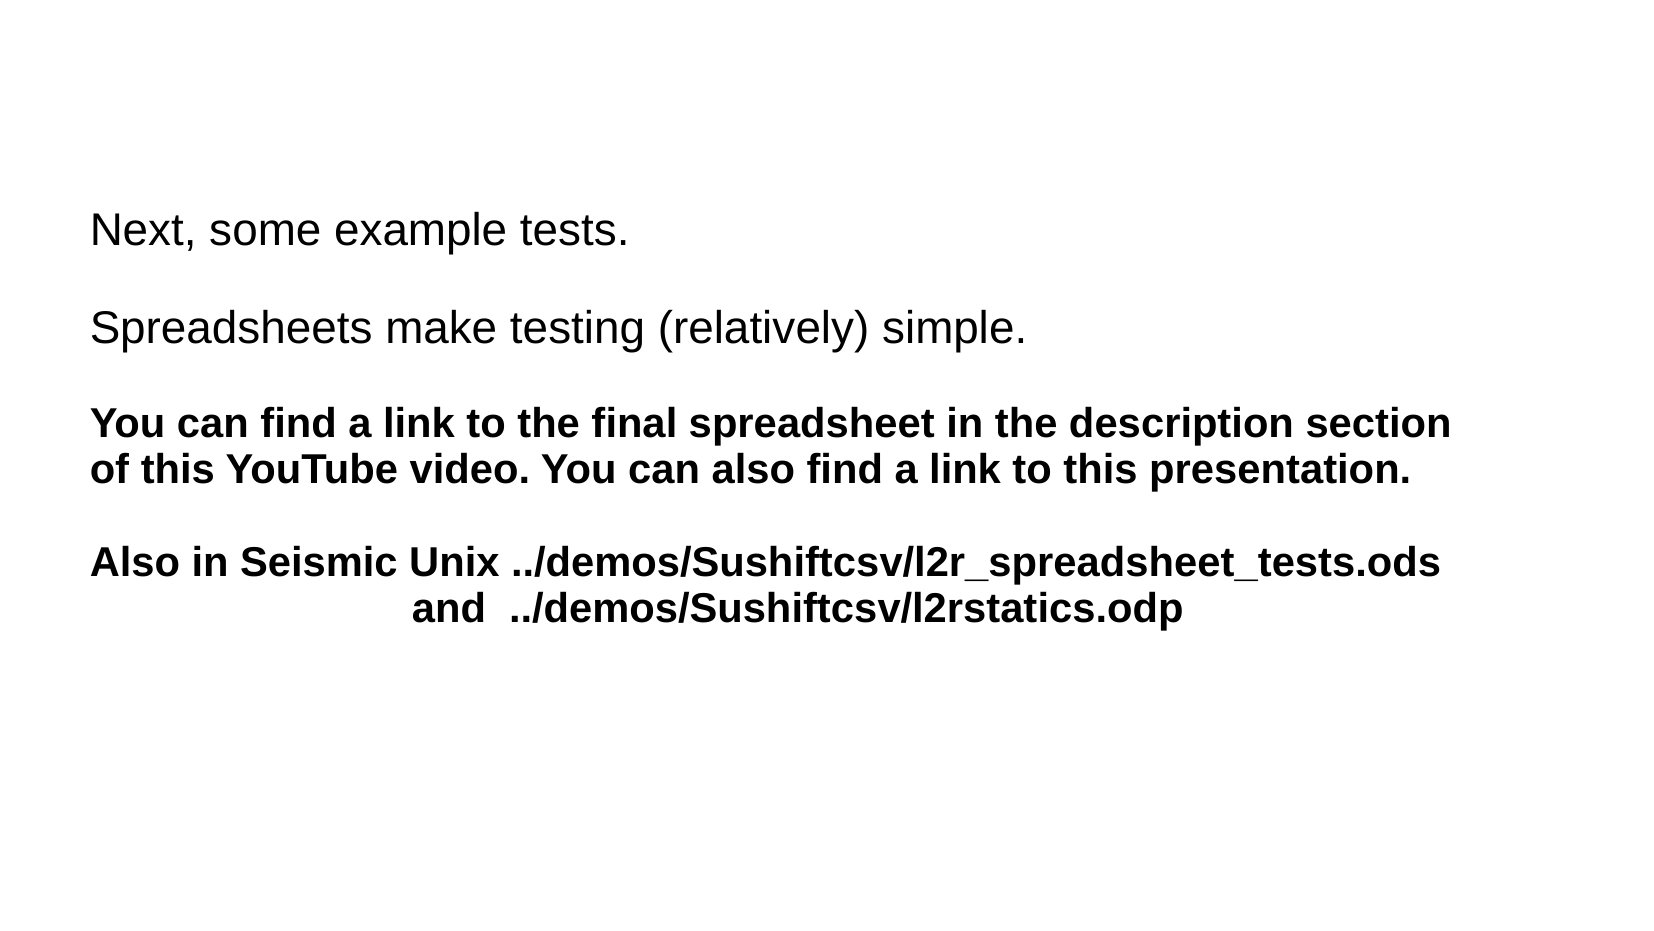

Next, some example tests.
Spreadsheets make testing (relatively) simple.
You can find a link to the final spreadsheet in the description section of this YouTube video. You can also find a link to this presentation.
Also in Seismic Unix ../demos/Sushiftcsv/l2r_spreadsheet_tests.ods
 and ../demos/Sushiftcsv/l2rstatics.odp